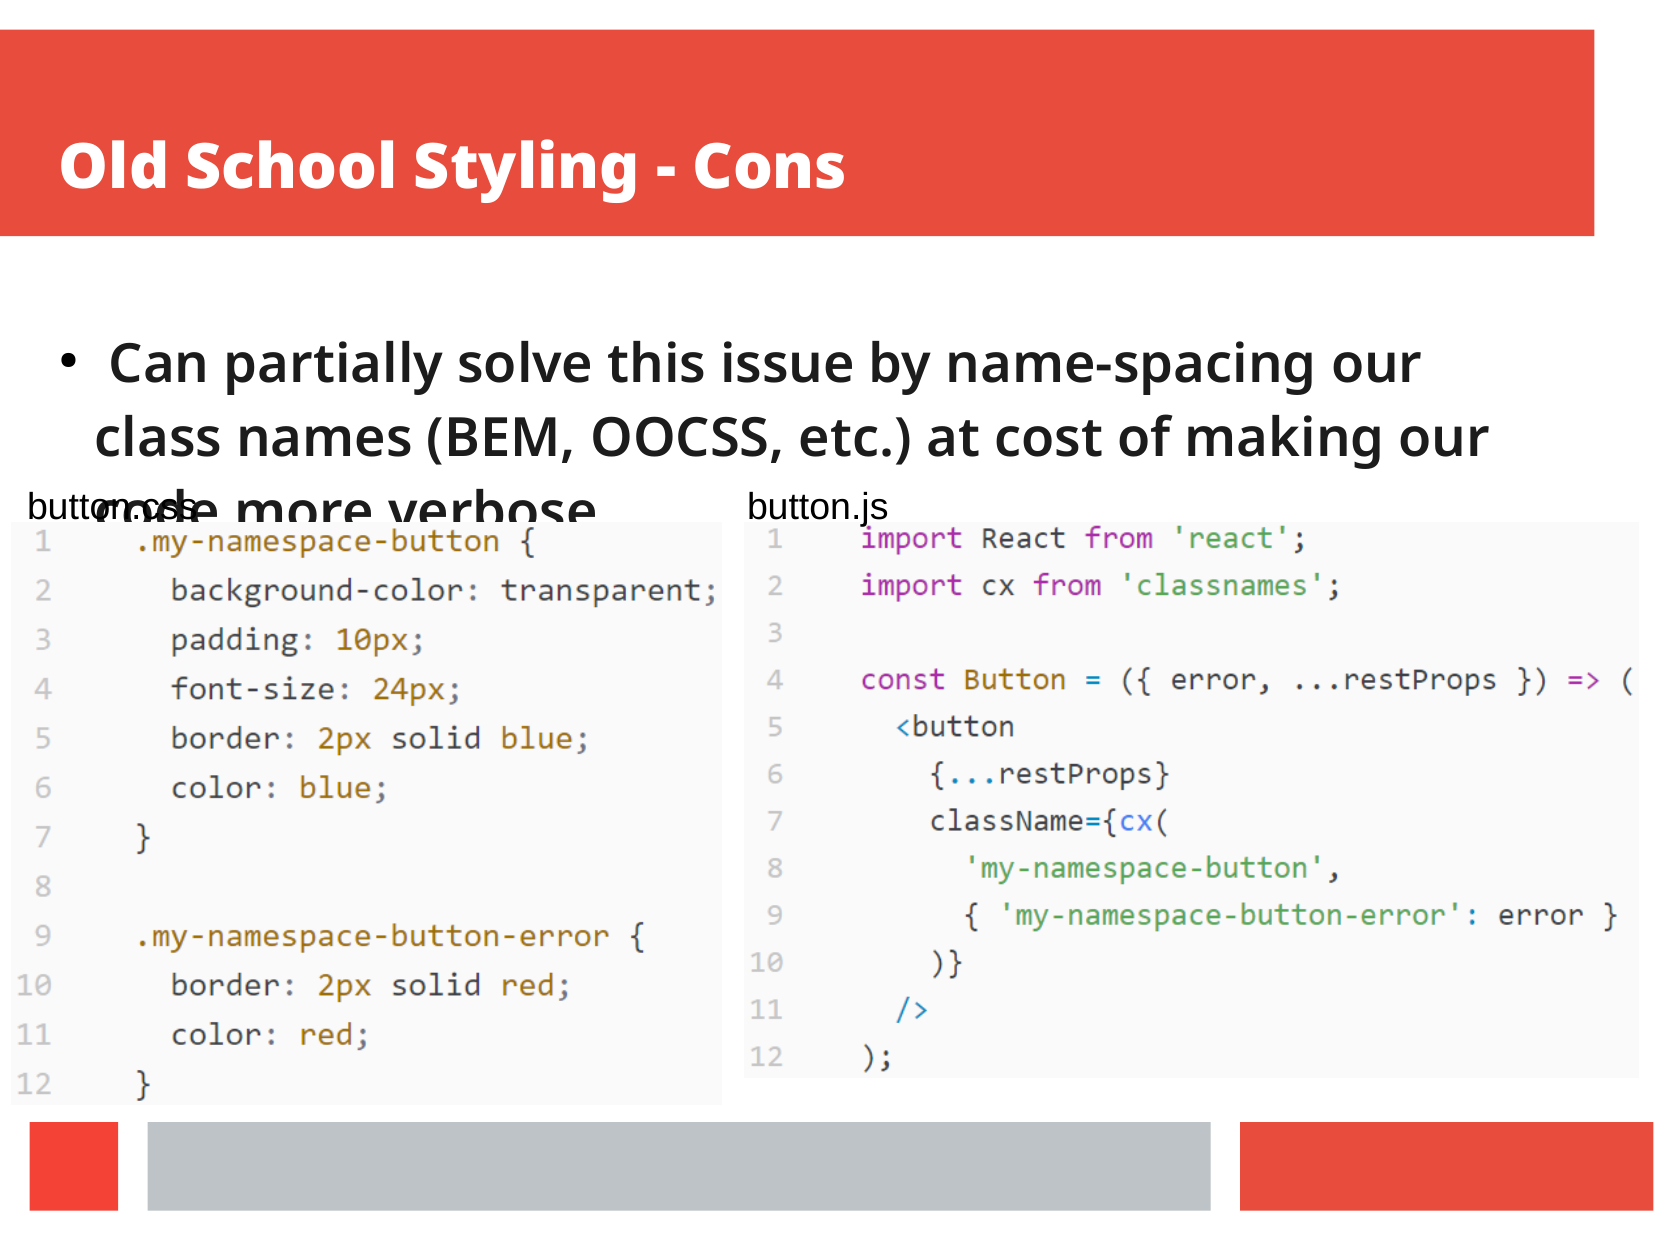

# Old School Styling - Cons
 Can partially solve this issue by name-spacing our class names (BEM, OOCSS, etc.) at cost of making our code more verbose.
button.css
button.js